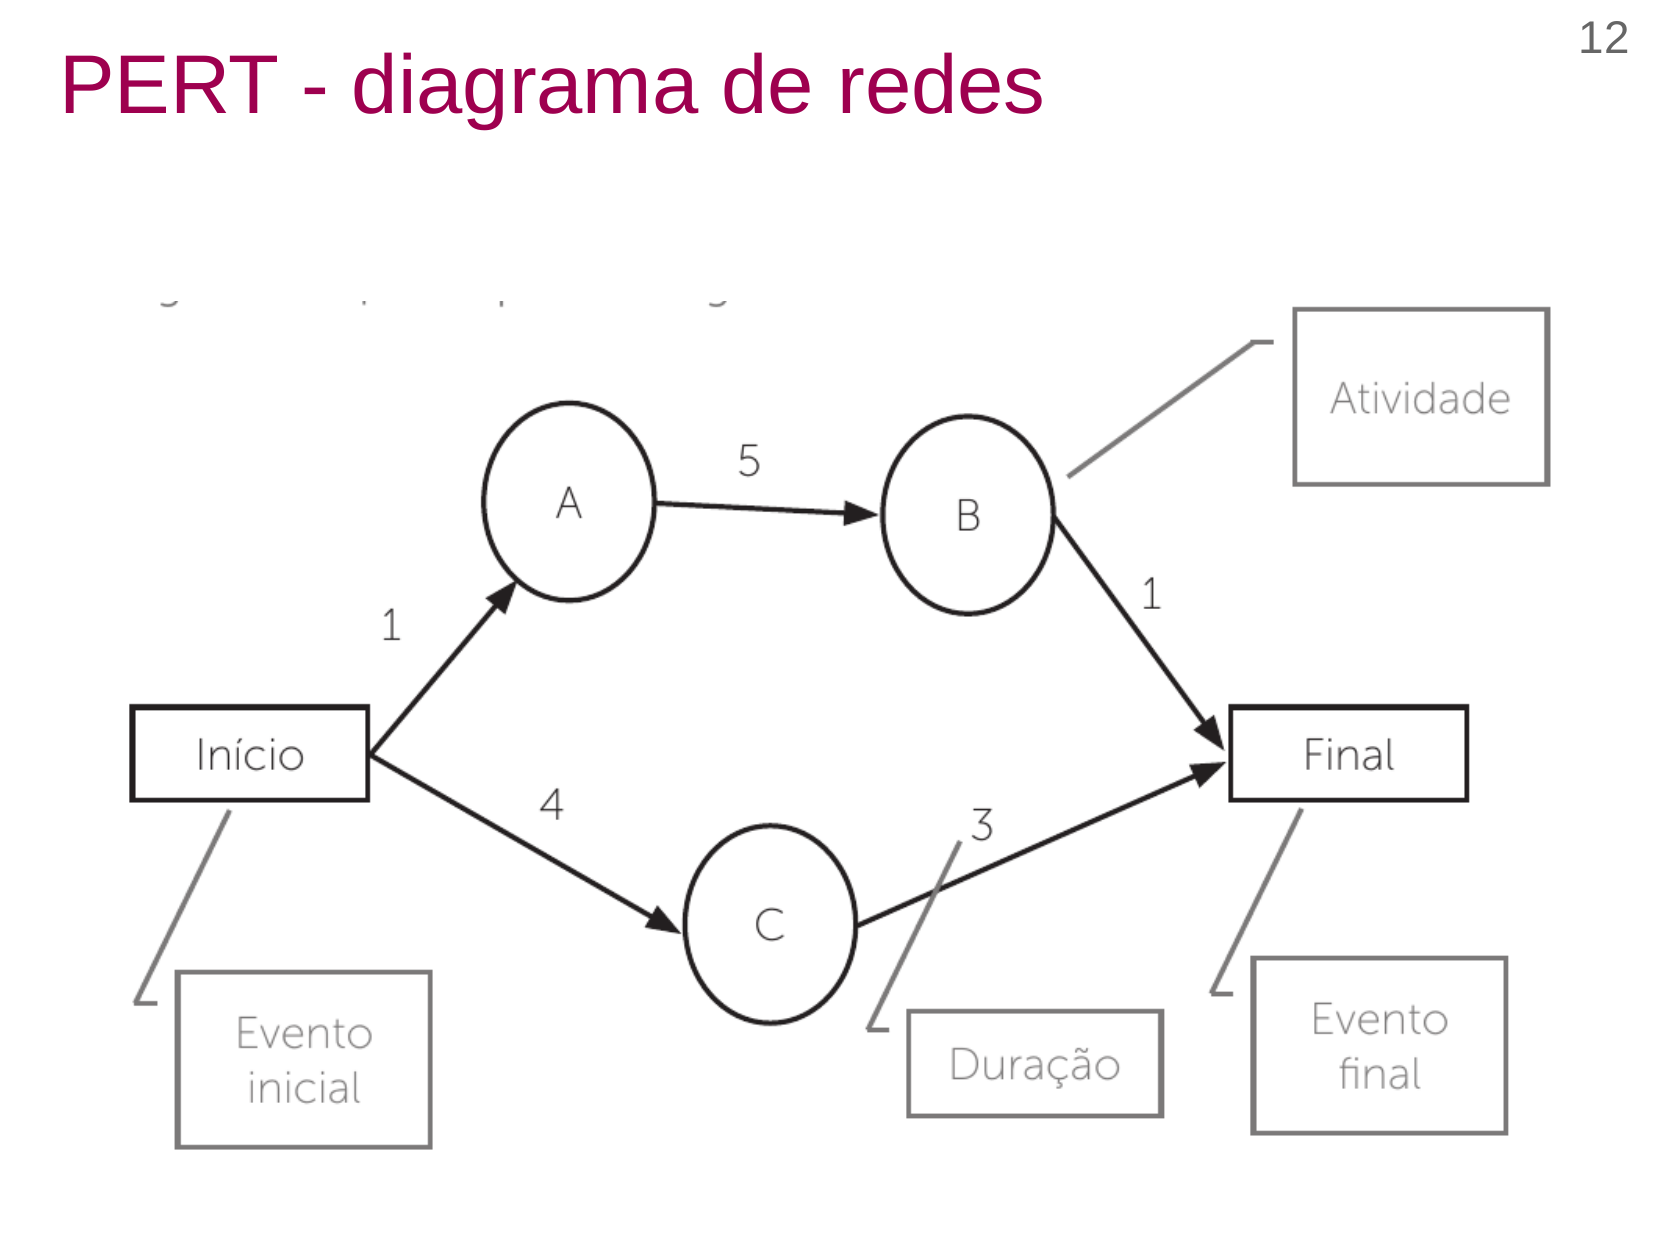

12
# PERT - diagrama de redes